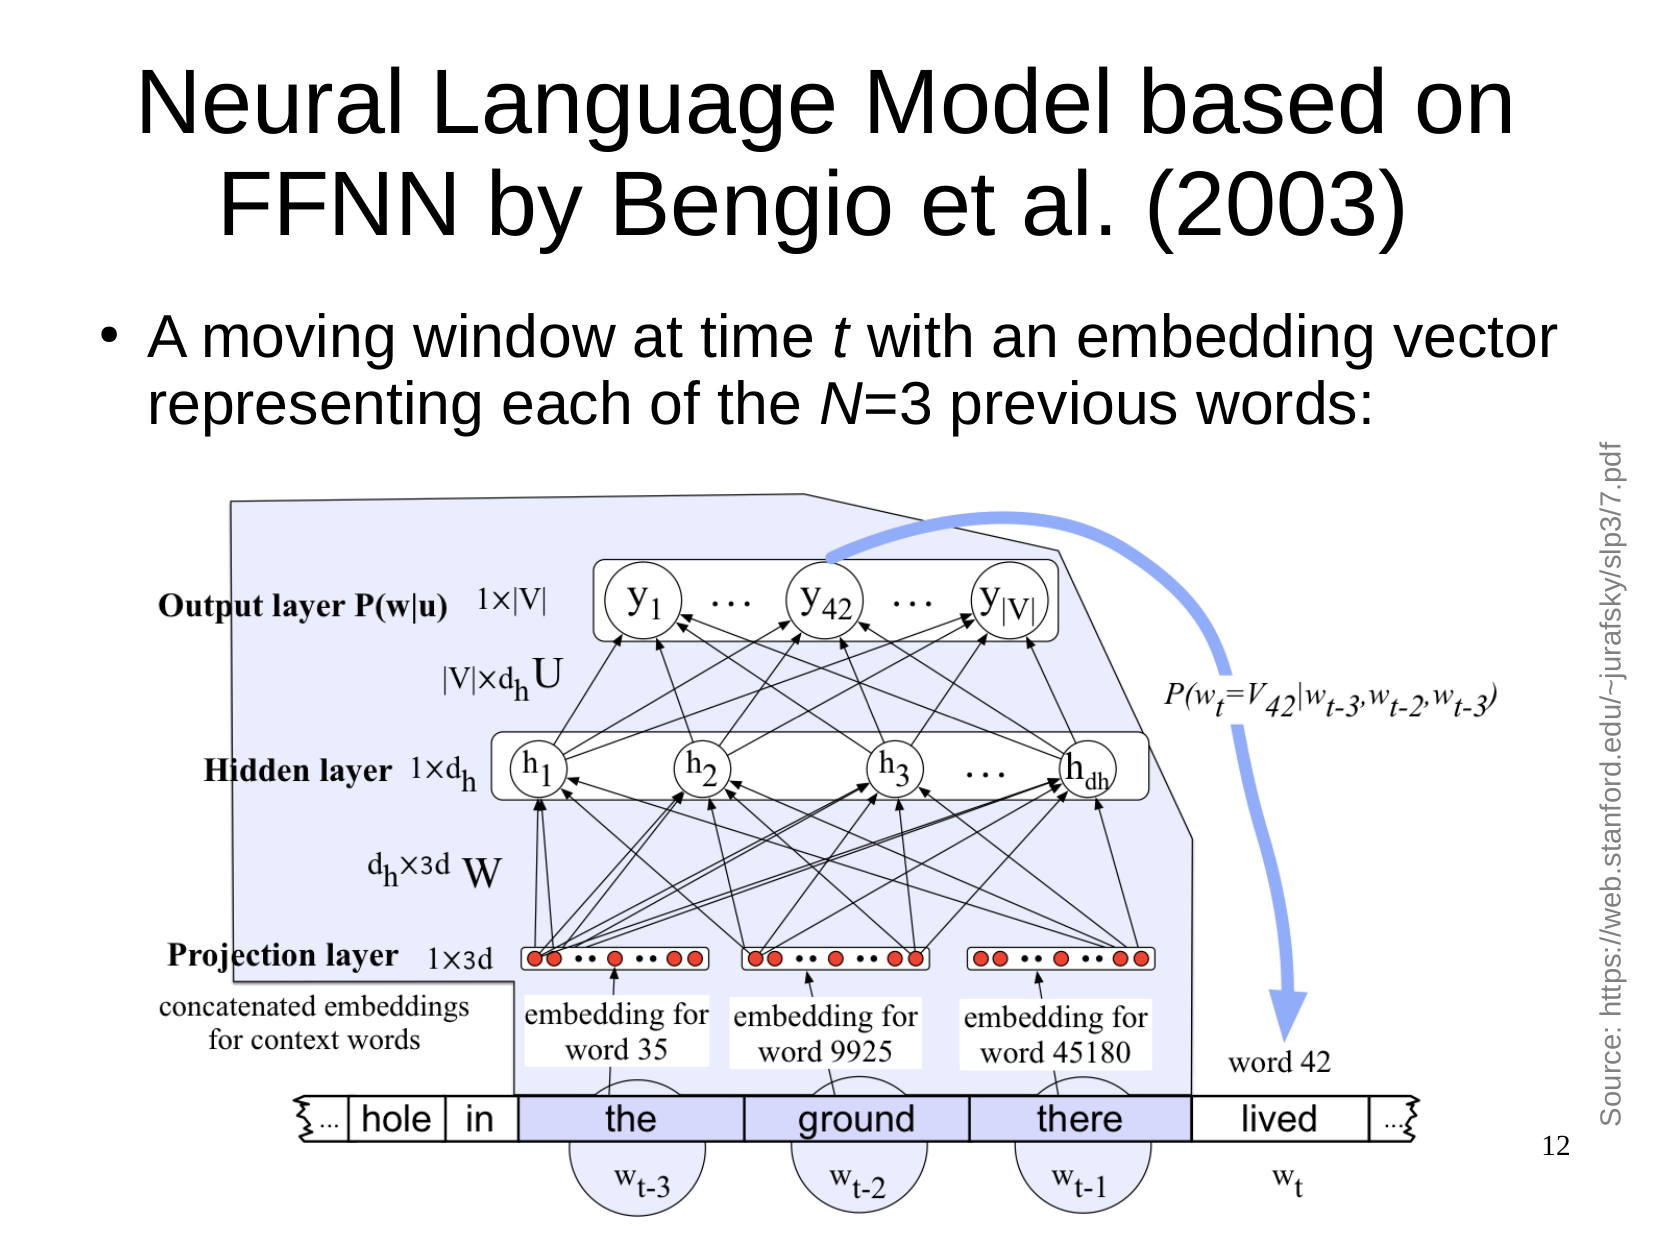

# Neural Language Model based on FFNN by Bengio et al. (2003)
A moving window at time t with an embedding vector representing each of the N=3 previous words:
Source: https://web.stanford.edu/~jurafsky/slp3/7.pdf
12